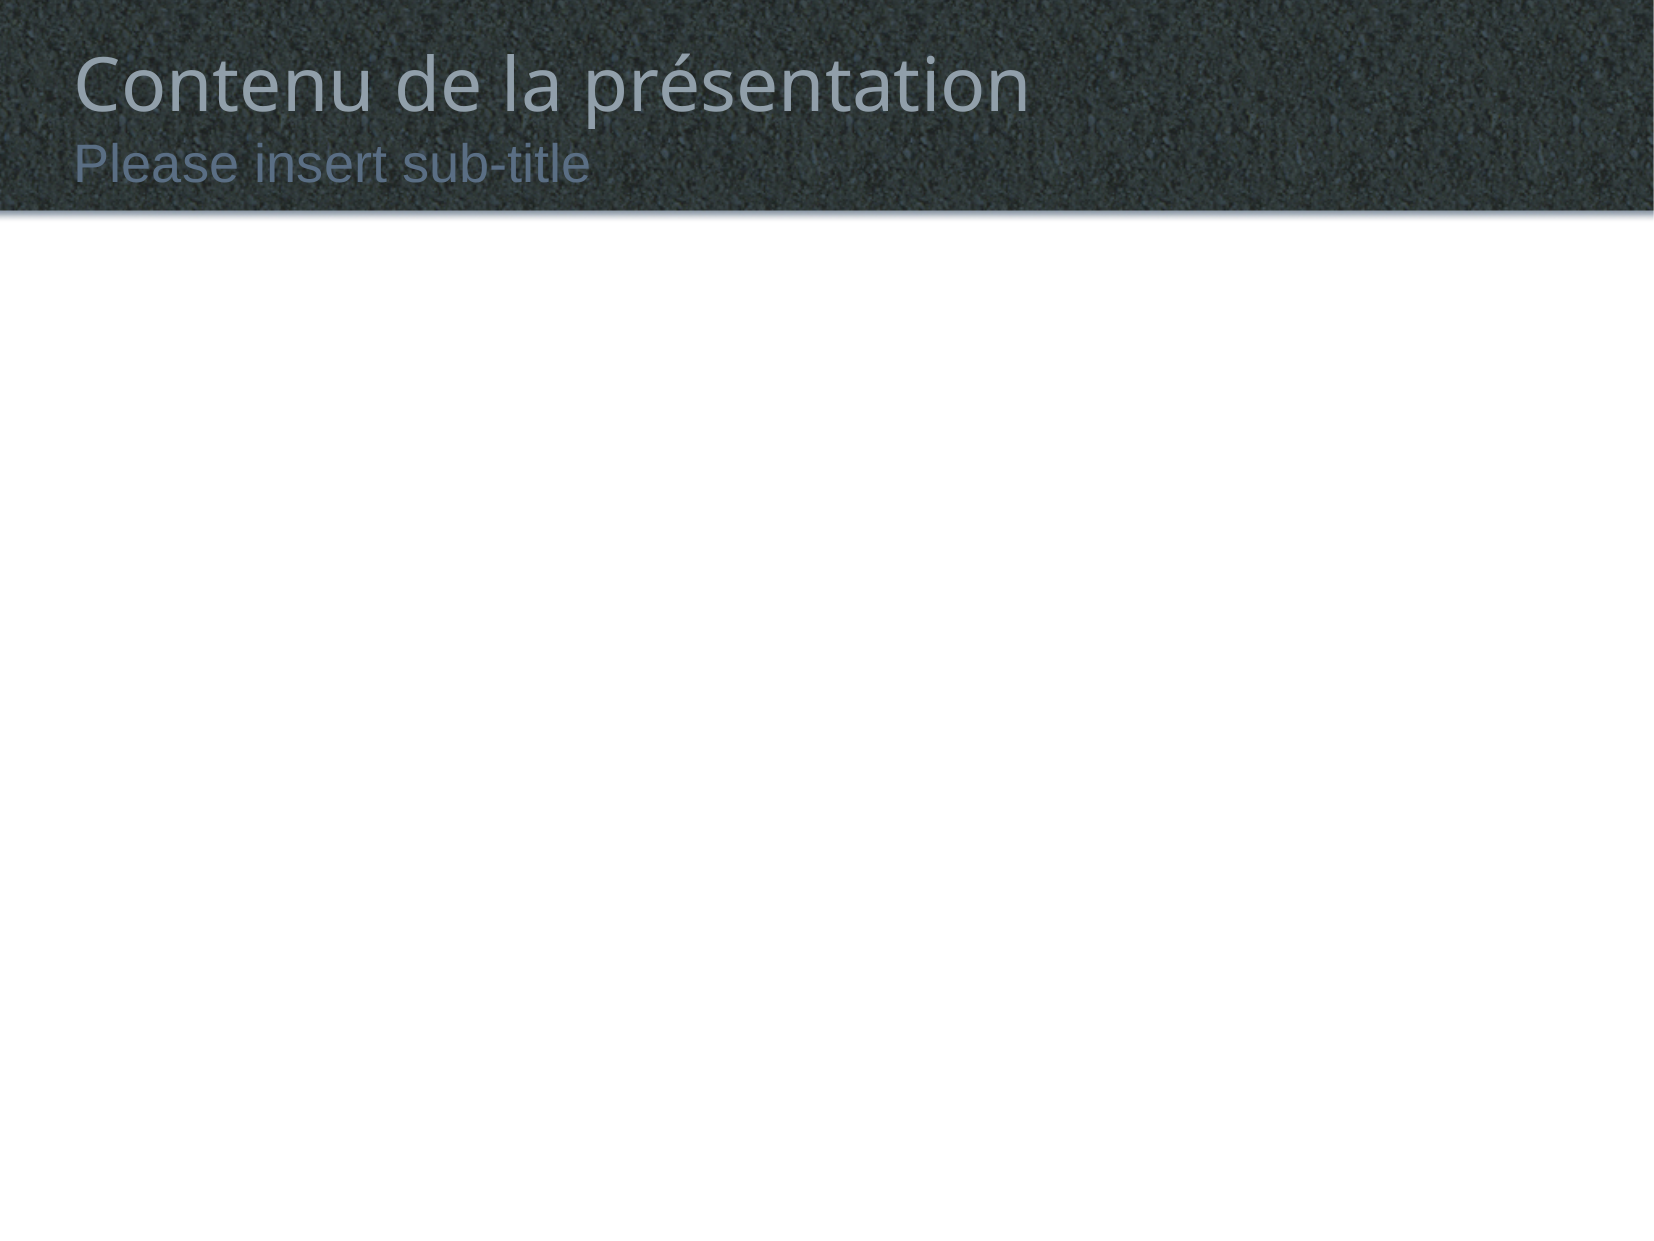

Contenu de la présentation
Please insert sub-title
#